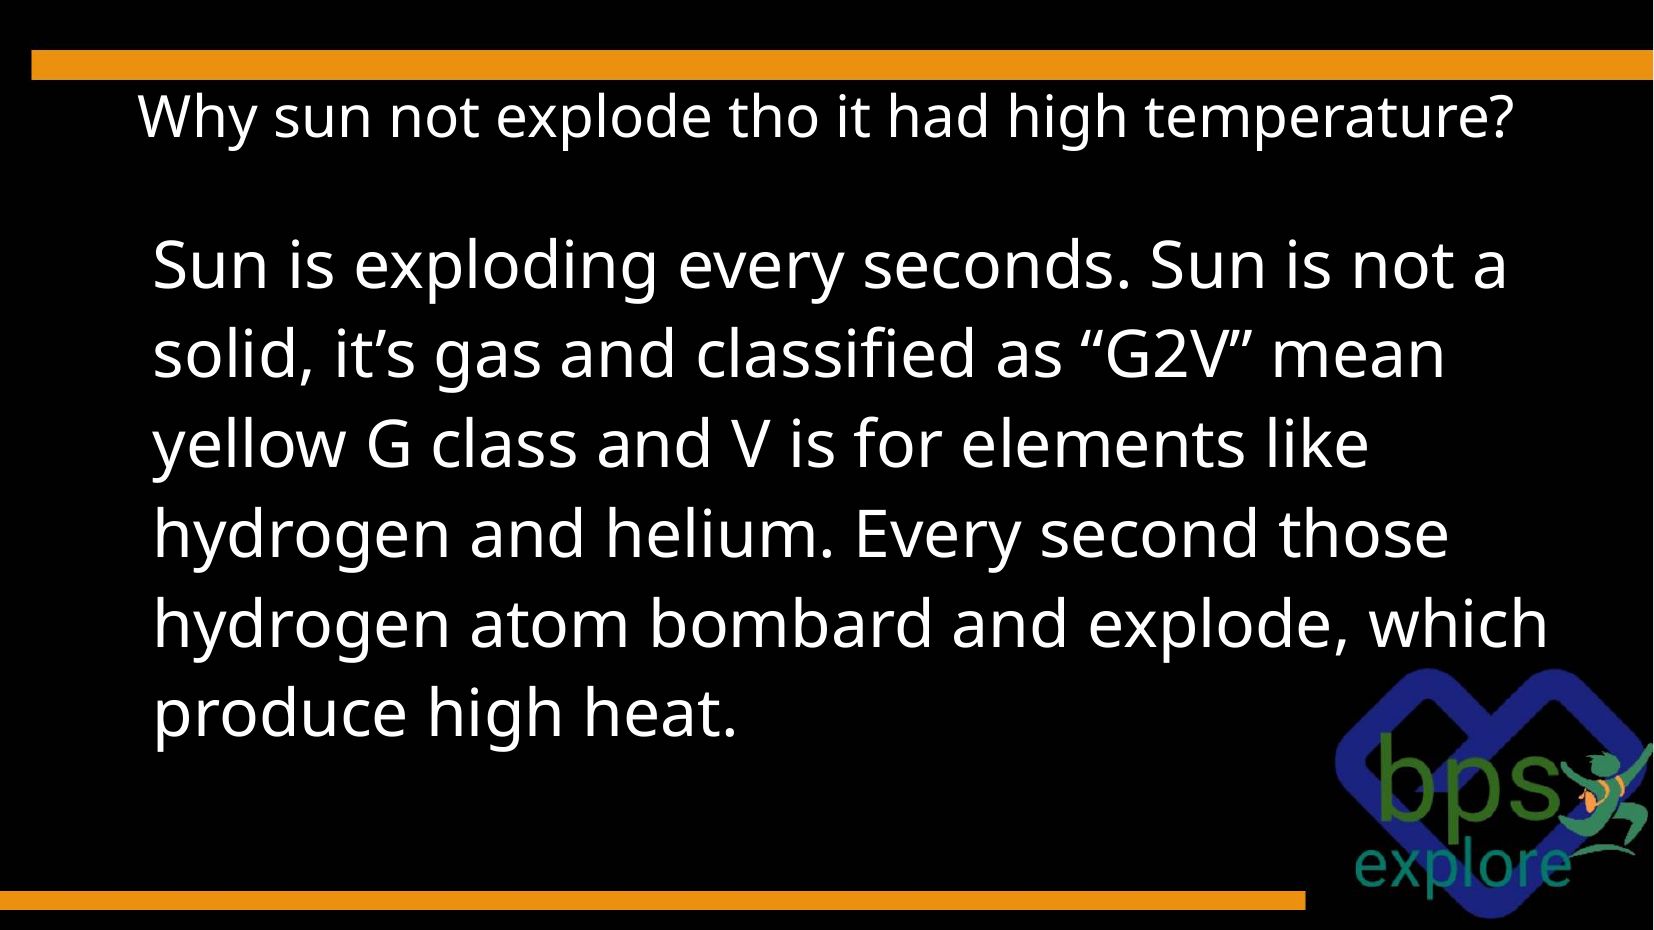

# Why sun not explode tho it had high temperature?
Sun is exploding every seconds. Sun is not a solid, it’s gas and classified as “G2V” mean yellow G class and V is for elements like hydrogen and helium. Every second those hydrogen atom bombard and explode, which produce high heat.